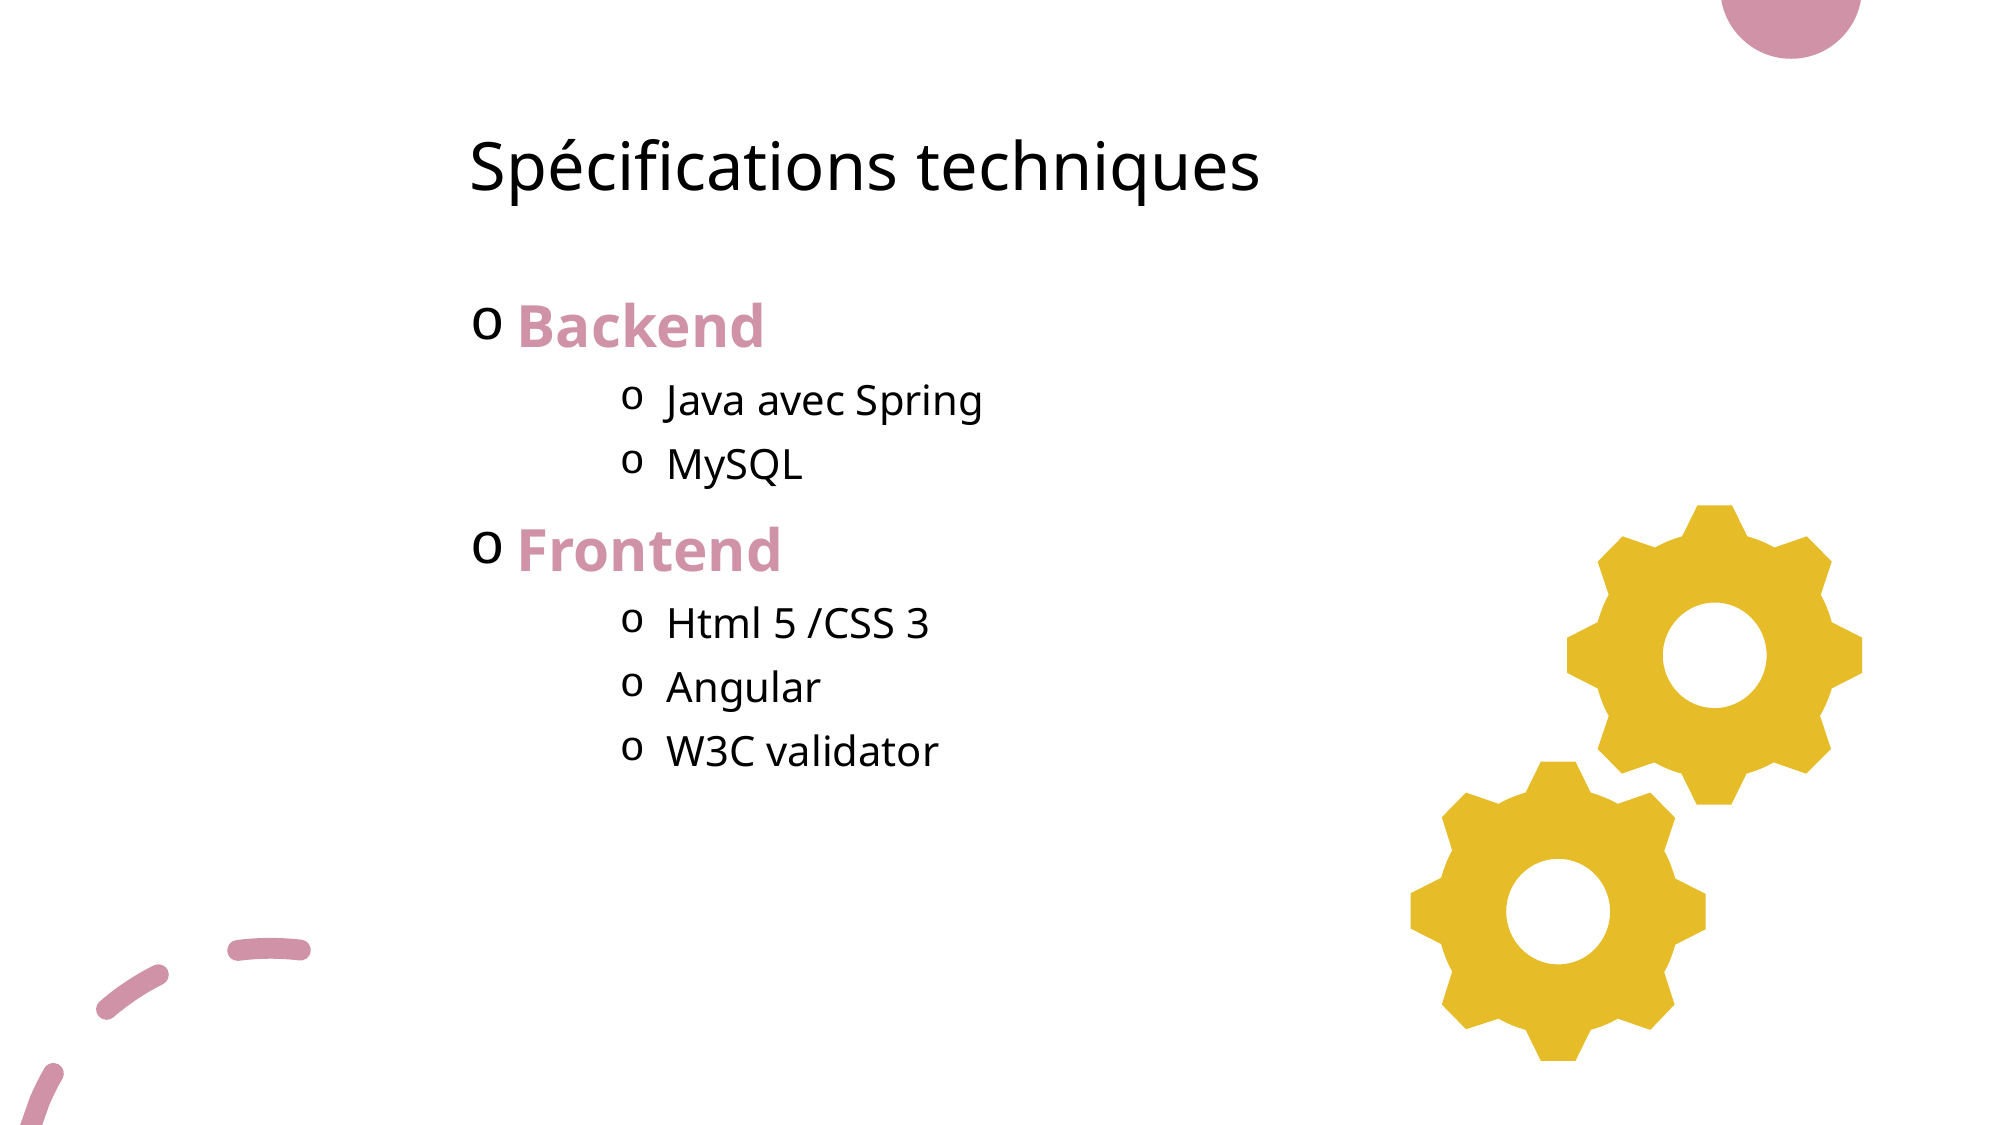

# Spécifications techniques
Backend
Java avec Spring
MySQL
Frontend
Html 5 /CSS 3
Angular
W3C validator